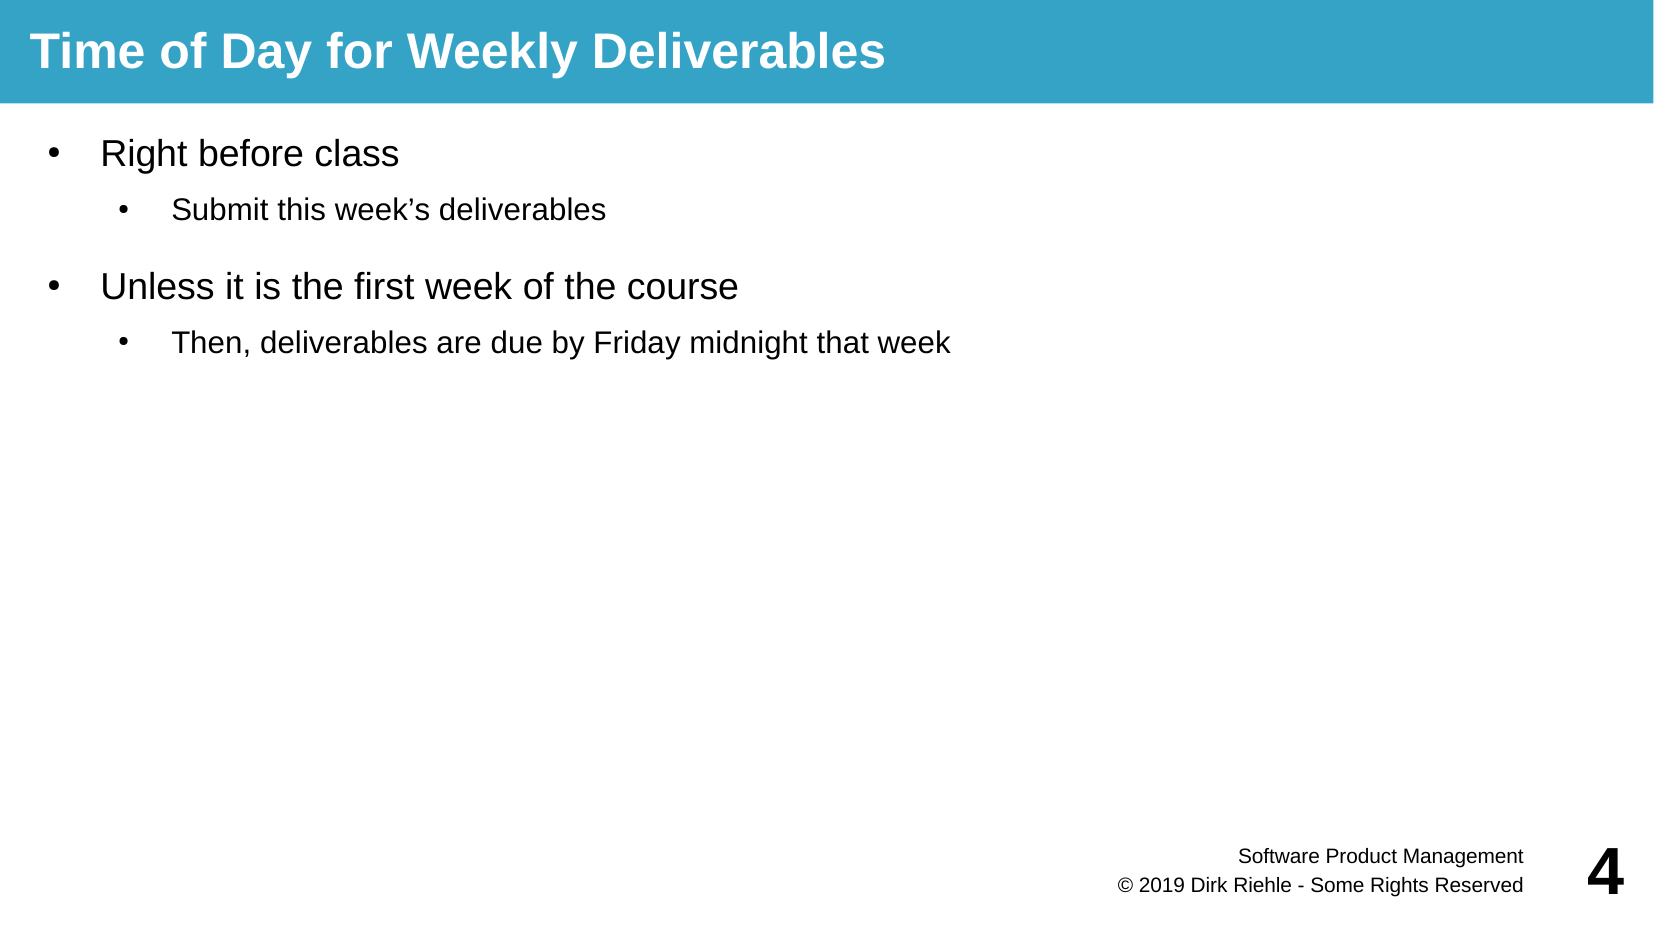

# Time of Day for Weekly Deliverables
Right before class
Submit this week’s deliverables
Unless it is the first week of the course
Then, deliverables are due by Friday midnight that week
Software Product Management
4
© 2019 Dirk Riehle - Some Rights Reserved